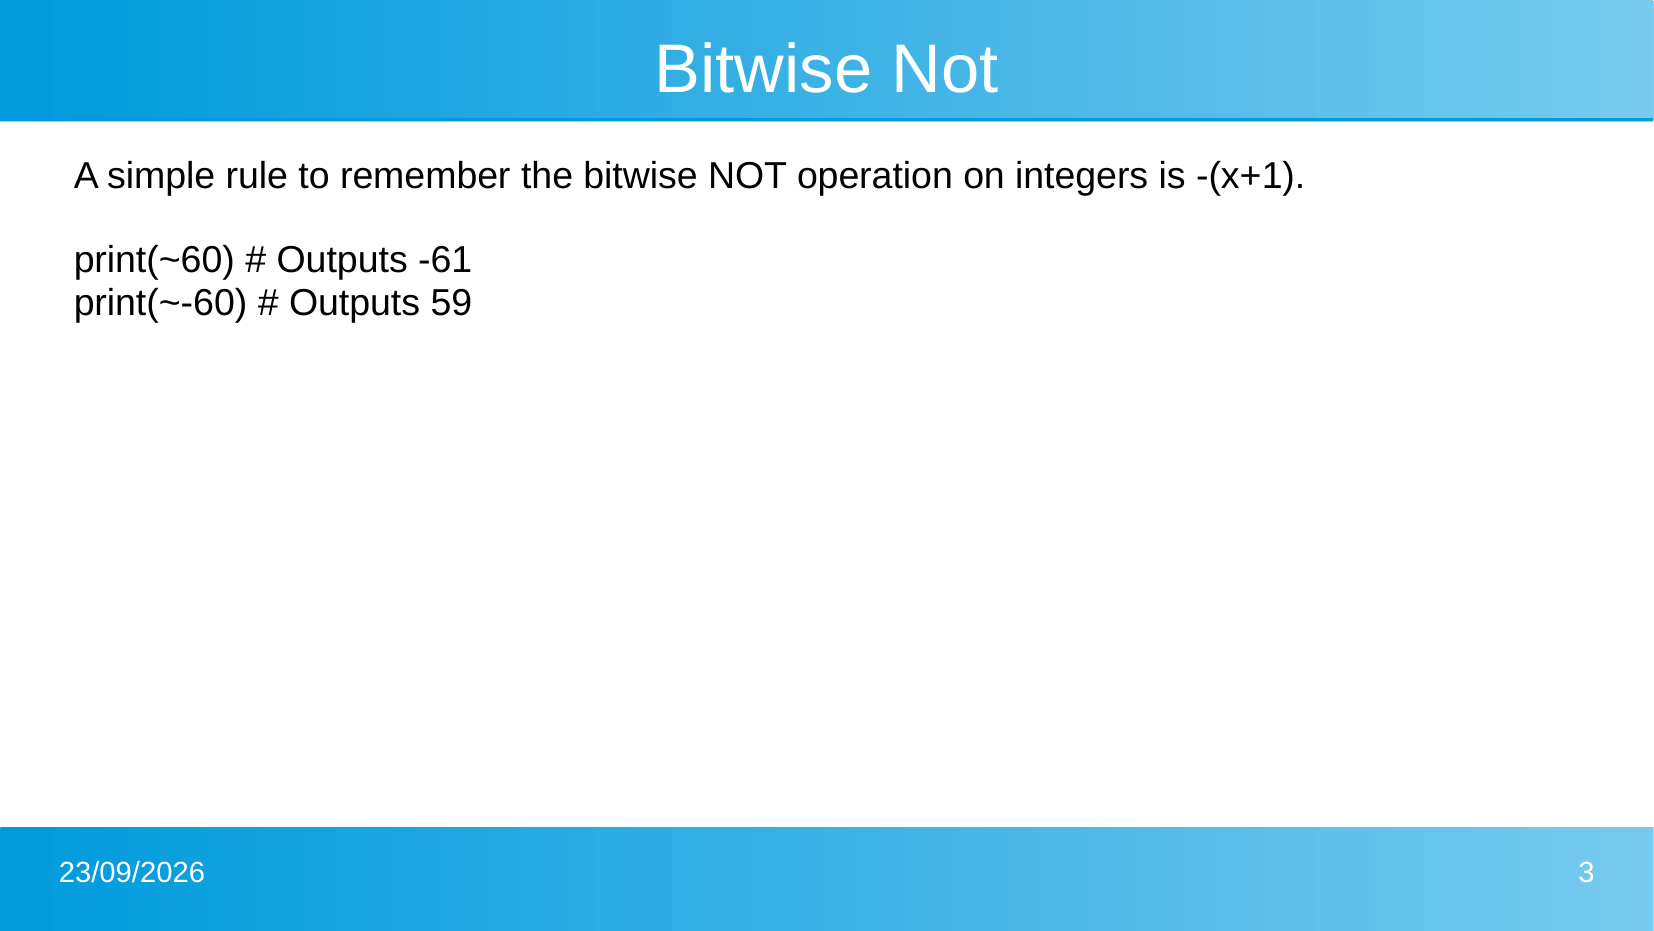

# Bitwise Not
A simple rule to remember the bitwise NOT operation on integers is -(x+1).
print(~60) # Outputs -61
print(~-60) # Outputs 59
3